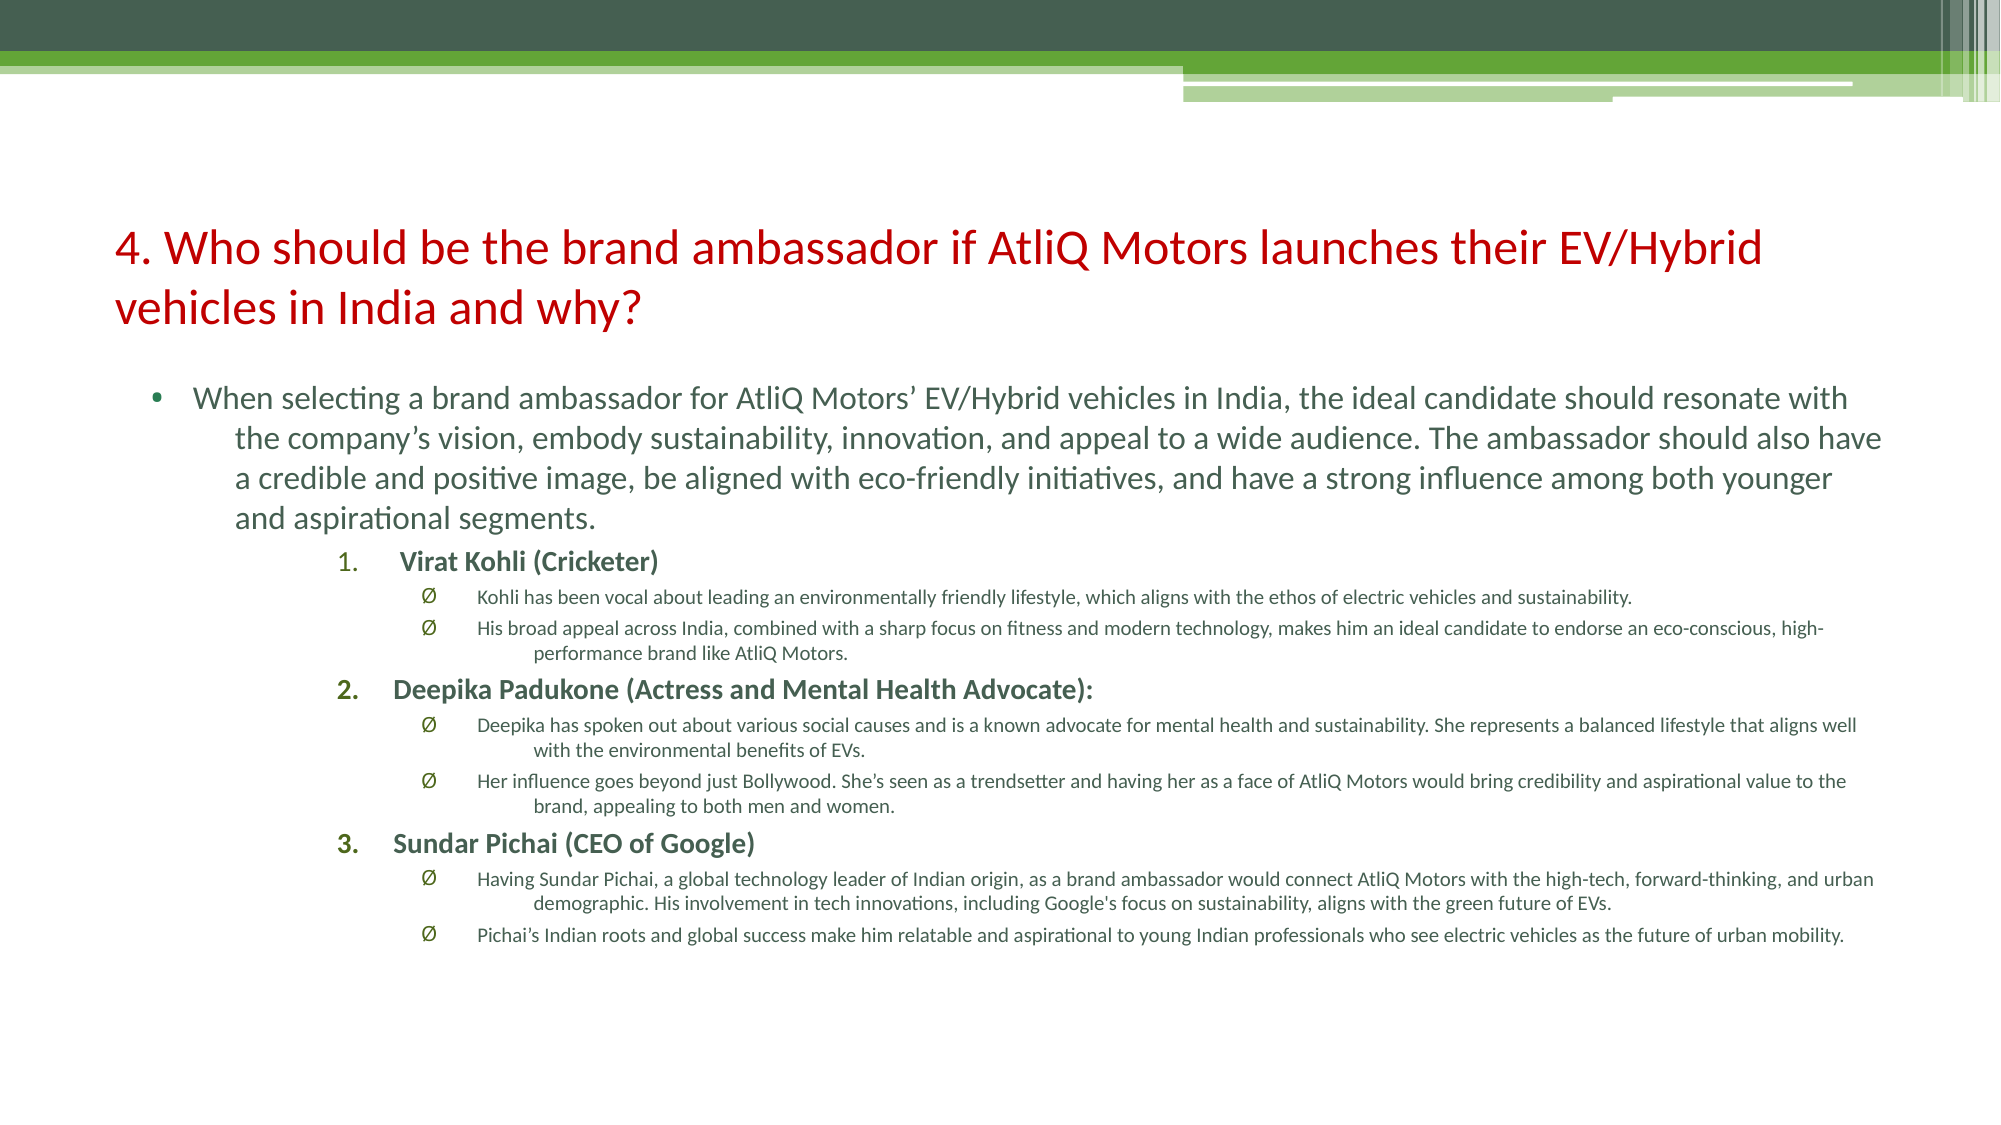

# 4. Who should be the brand ambassador if AtliQ Motors launches their EV/Hybrid vehicles in India and why?
When selecting a brand ambassador for AtliQ Motors’ EV/Hybrid vehicles in India, the ideal candidate should resonate with the company’s vision, embody sustainability, innovation, and appeal to a wide audience. The ambassador should also have a credible and positive image, be aligned with eco-friendly initiatives, and have a strong influence among both younger and aspirational segments.
 Virat Kohli (Cricketer)
Kohli has been vocal about leading an environmentally friendly lifestyle, which aligns with the ethos of electric vehicles and sustainability.
His broad appeal across India, combined with a sharp focus on fitness and modern technology, makes him an ideal candidate to endorse an eco-conscious, high-performance brand like AtliQ Motors.
Deepika Padukone (Actress and Mental Health Advocate):
Deepika has spoken out about various social causes and is a known advocate for mental health and sustainability. She represents a balanced lifestyle that aligns well with the environmental benefits of EVs.
Her influence goes beyond just Bollywood. She’s seen as a trendsetter and having her as a face of AtliQ Motors would bring credibility and aspirational value to the brand, appealing to both men and women.
Sundar Pichai (CEO of Google)
Having Sundar Pichai, a global technology leader of Indian origin, as a brand ambassador would connect AtliQ Motors with the high-tech, forward-thinking, and urban demographic. His involvement in tech innovations, including Google's focus on sustainability, aligns with the green future of EVs.
Pichai’s Indian roots and global success make him relatable and aspirational to young Indian professionals who see electric vehicles as the future of urban mobility.